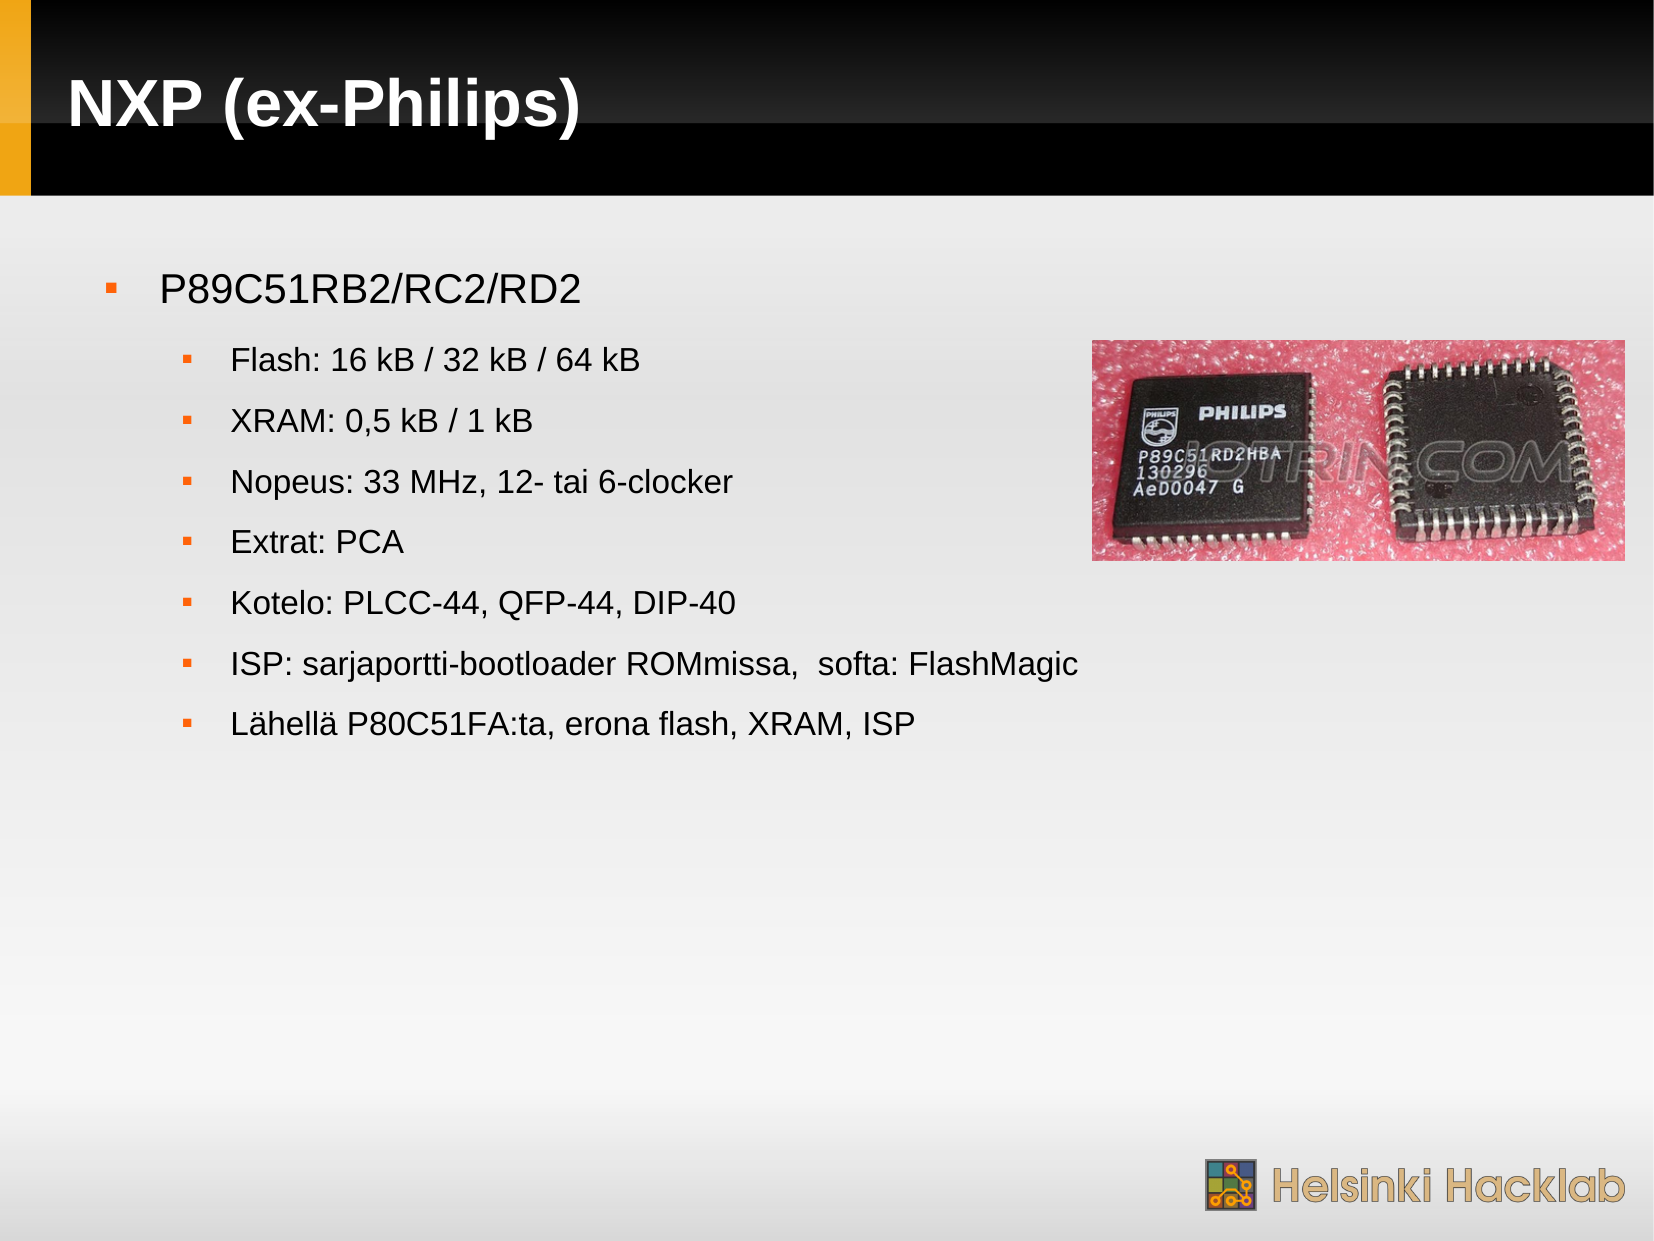

# NXP (ex-Philips)
P89C51RB2/RC2/RD2
Flash: 16 kB / 32 kB / 64 kB
XRAM: 0,5 kB / 1 kB
Nopeus: 33 MHz, 12- tai 6-clocker
Extrat: PCA
Kotelo: PLCC-44, QFP-44, DIP-40
ISP: sarjaportti-bootloader ROMmissa, softa: FlashMagic
Lähellä P80C51FA:ta, erona flash, XRAM, ISP